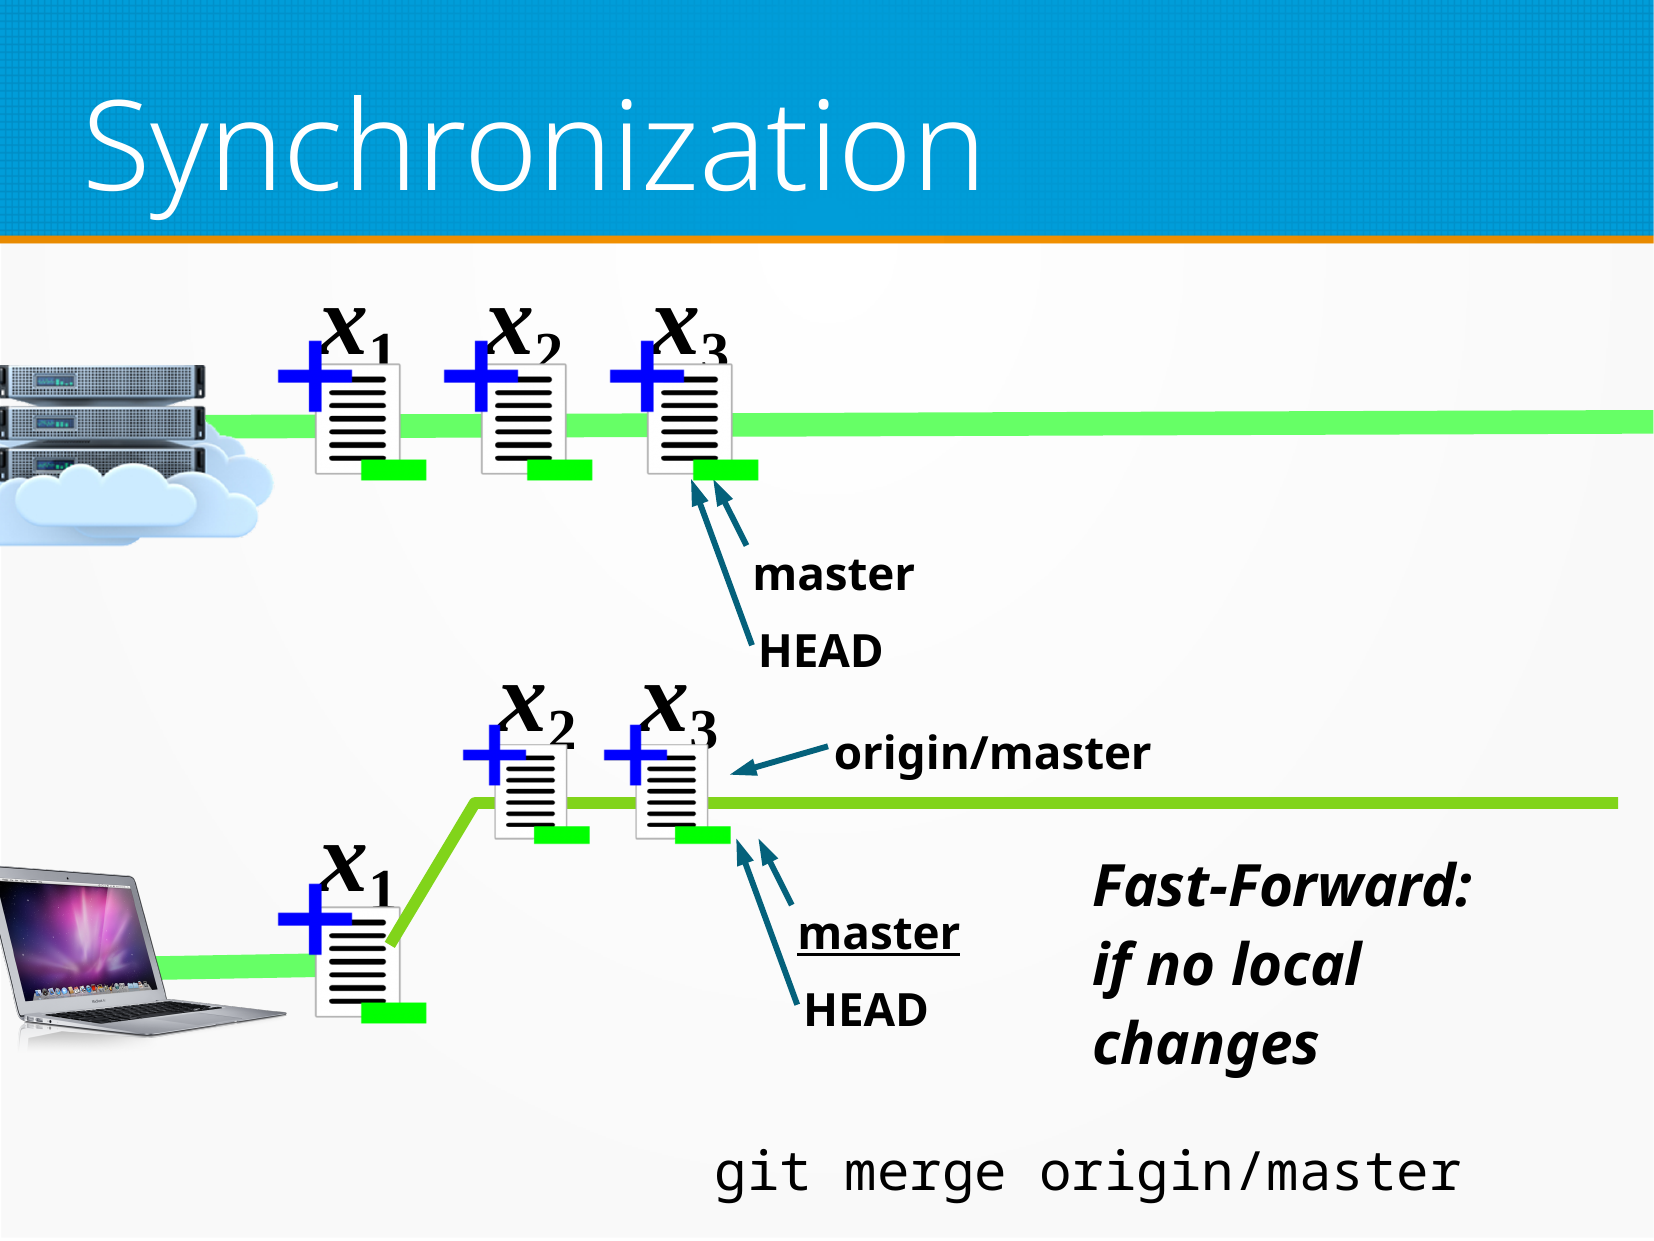

# Synchronization
x1
x2
x3
master
HEAD
x2
x3
origin/master
x1
Fast-Forward:
if no local changes
master
HEAD
git merge origin/master